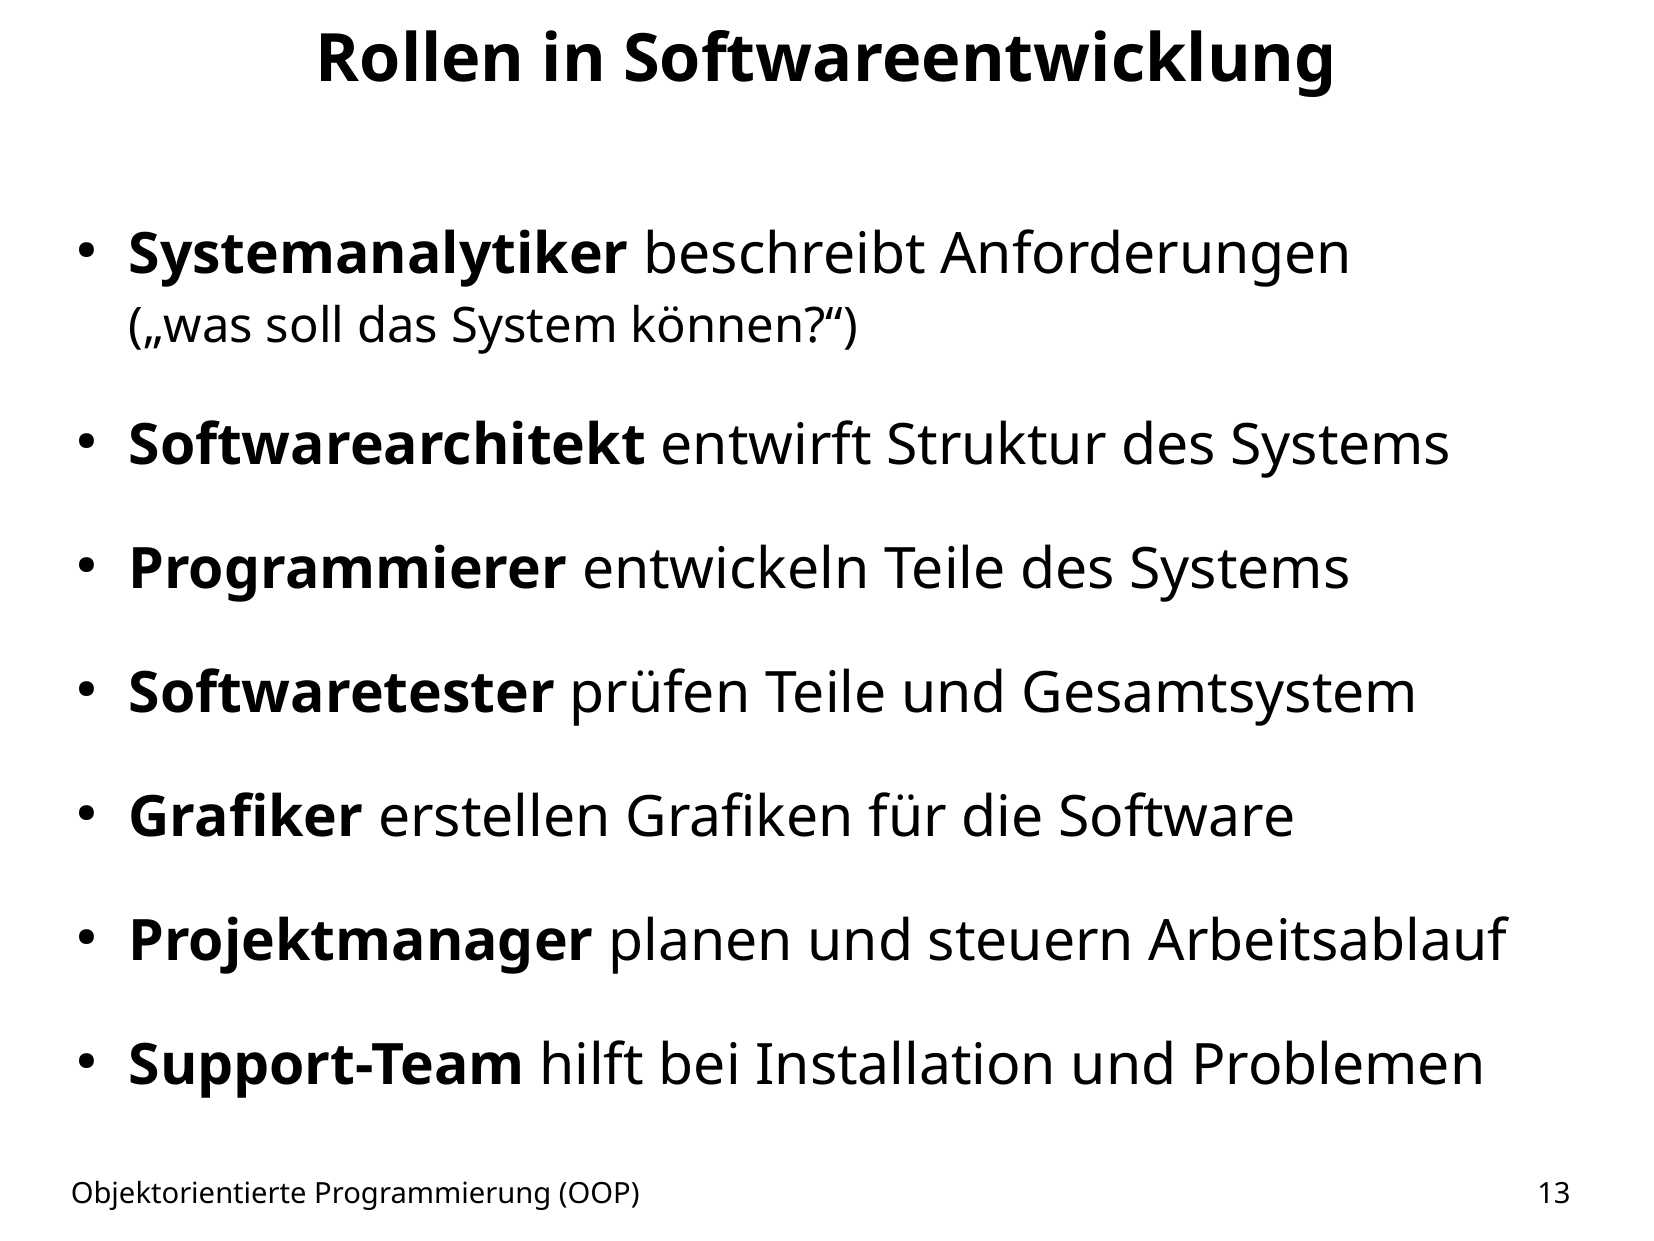

# Rollen in Softwareentwicklung
Systemanalytiker beschreibt Anforderungen
(„was soll das System können?“)
Softwarearchitekt entwirft Struktur des Systems
Programmierer entwickeln Teile des Systems
Softwaretester prüfen Teile und Gesamtsystem
Grafiker erstellen Grafiken für die Software
Projektmanager planen und steuern Arbeitsablauf
Support-Team hilft bei Installation und Problemen
Objektorientierte Programmierung (OOP)
13